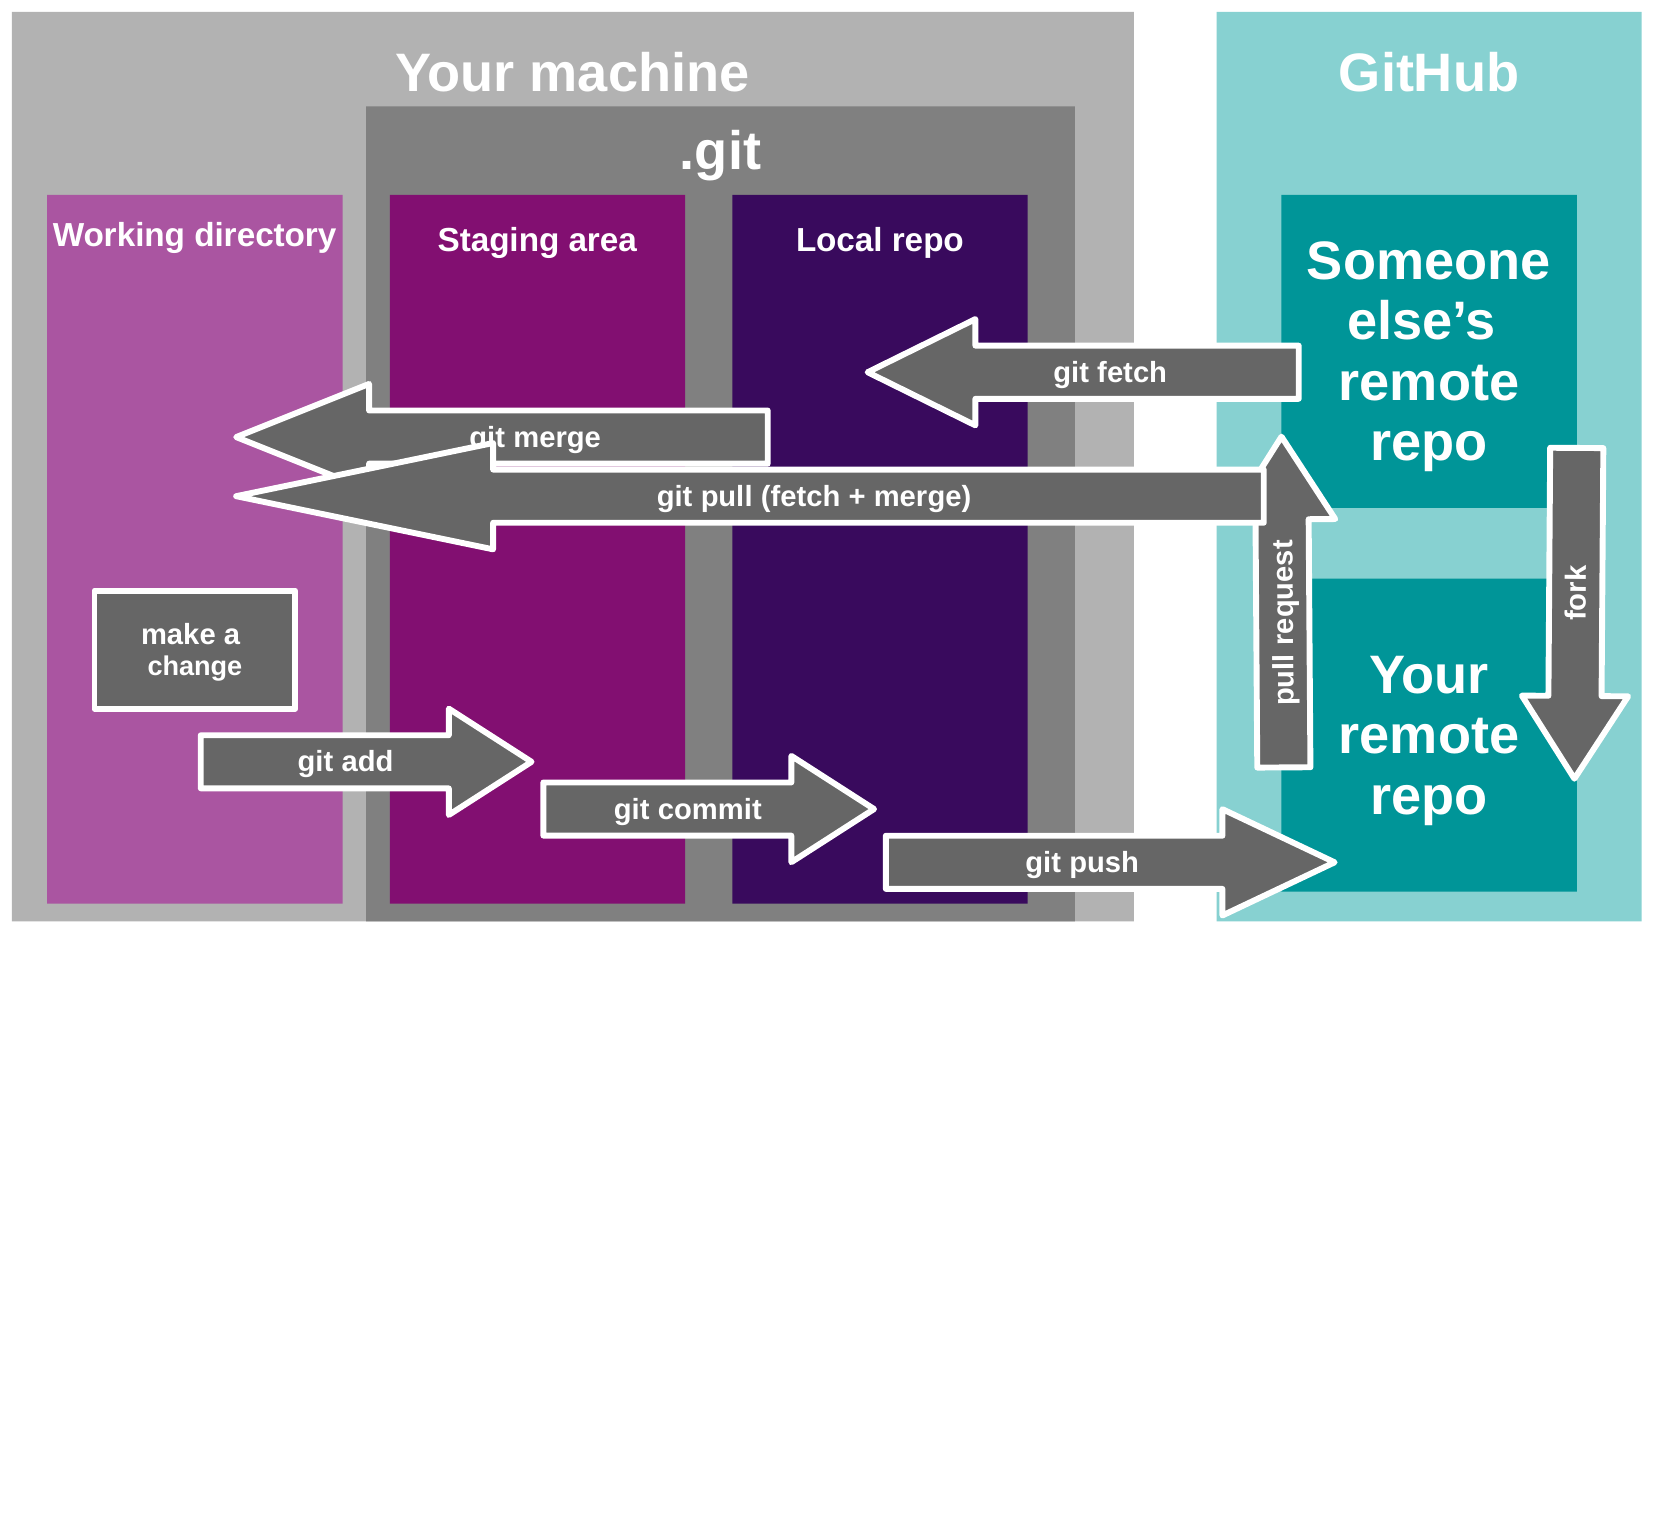

Your machine
GitHub
.git
Working directory
Staging area
Local repo
Someone
else’s
remote
repo
git fetch
git merge
git pull (fetch + merge)
pull request
fork
Your
remote
repo
make a
change
git add
git commit
git push